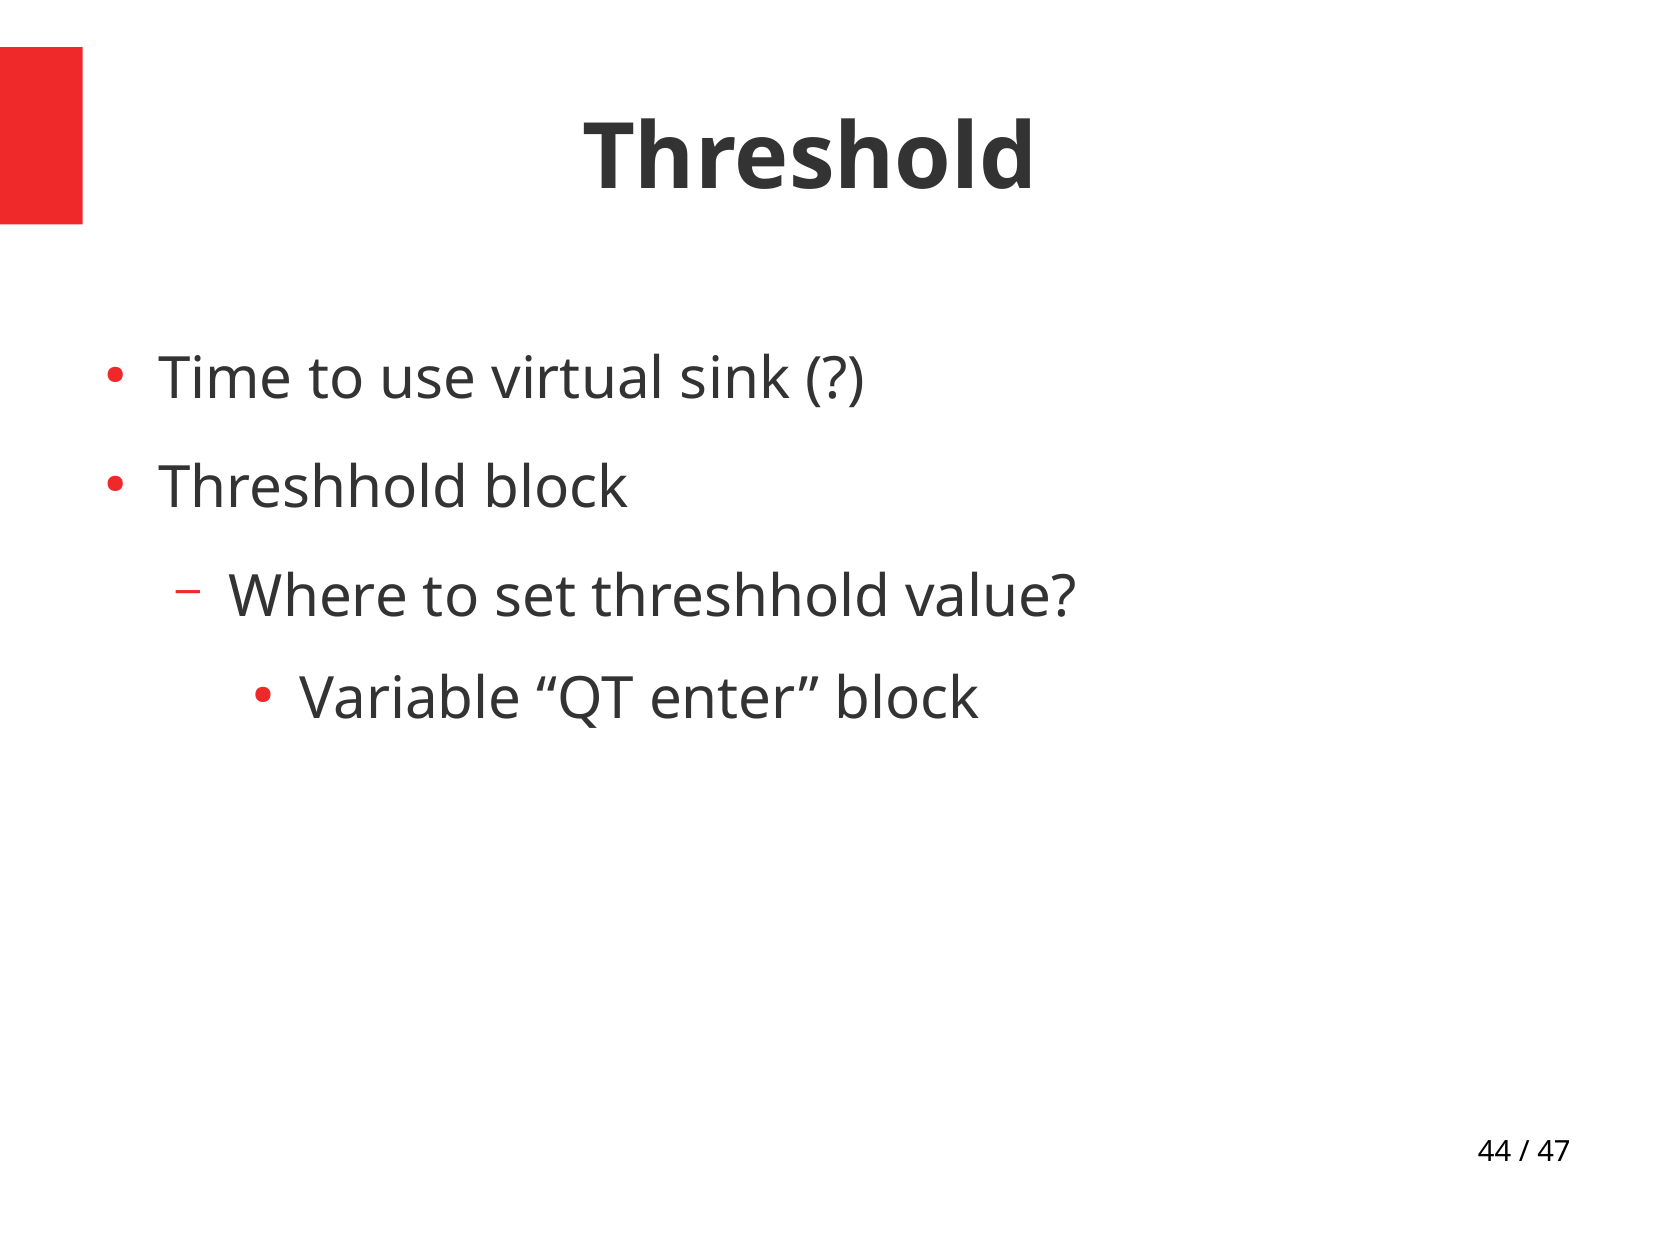

# Threshold
Time to use virtual sink (?)
Threshhold block
Where to set threshhold value?
Variable “QT enter” block
44